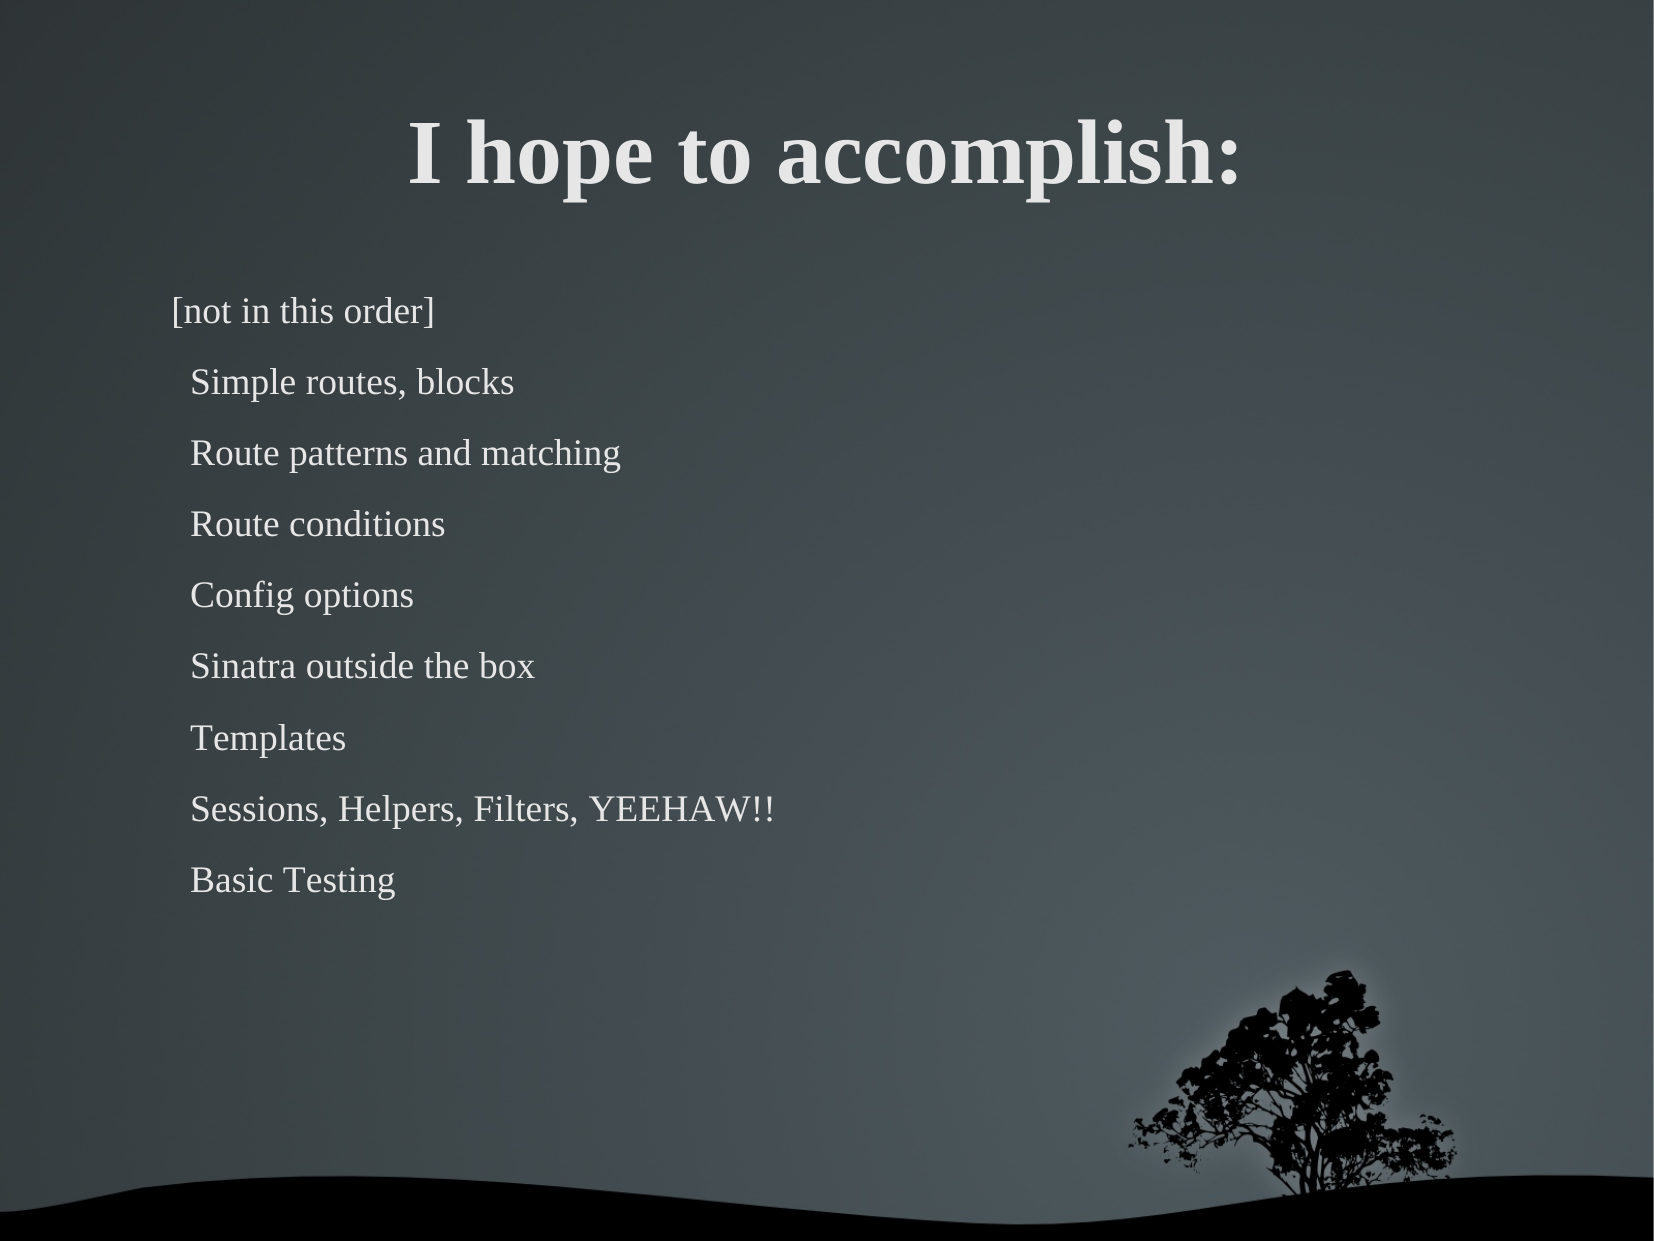

# I hope to accomplish:
[not in this order]
 Simple routes, blocks
 Route patterns and matching
 Route conditions
 Config options
 Sinatra outside the box
 Templates
 Sessions, Helpers, Filters, YEEHAW!!
 Basic Testing